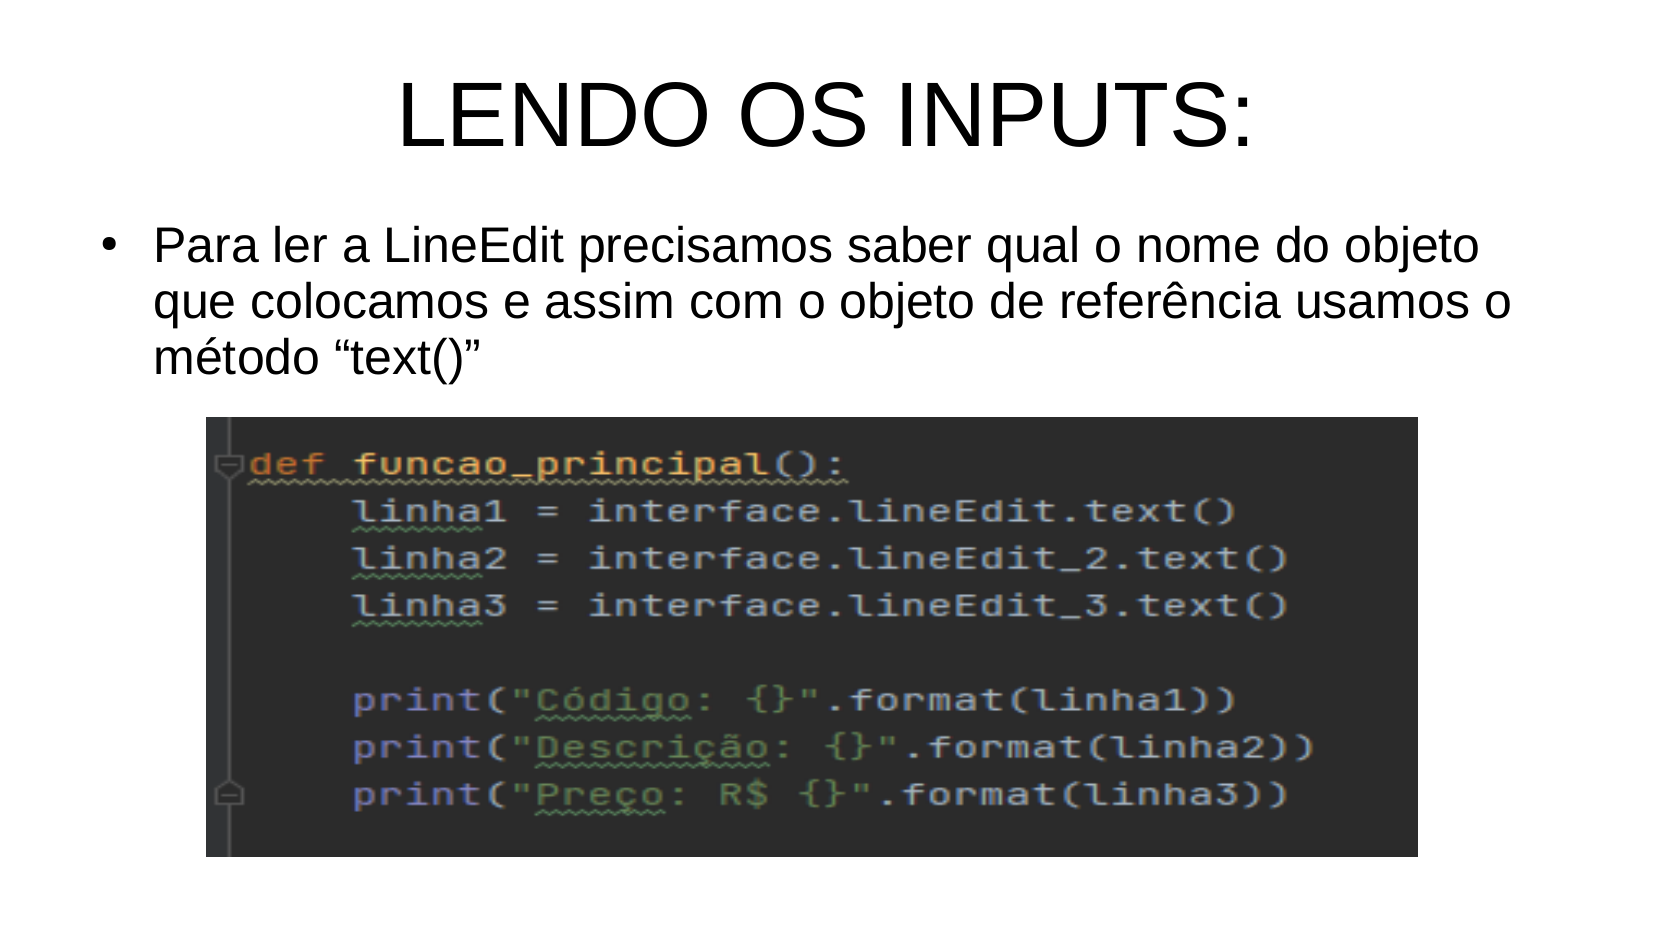

# LENDO OS INPUTS:
Para ler a LineEdit precisamos saber qual o nome do objeto que colocamos e assim com o objeto de referência usamos o método “text()”